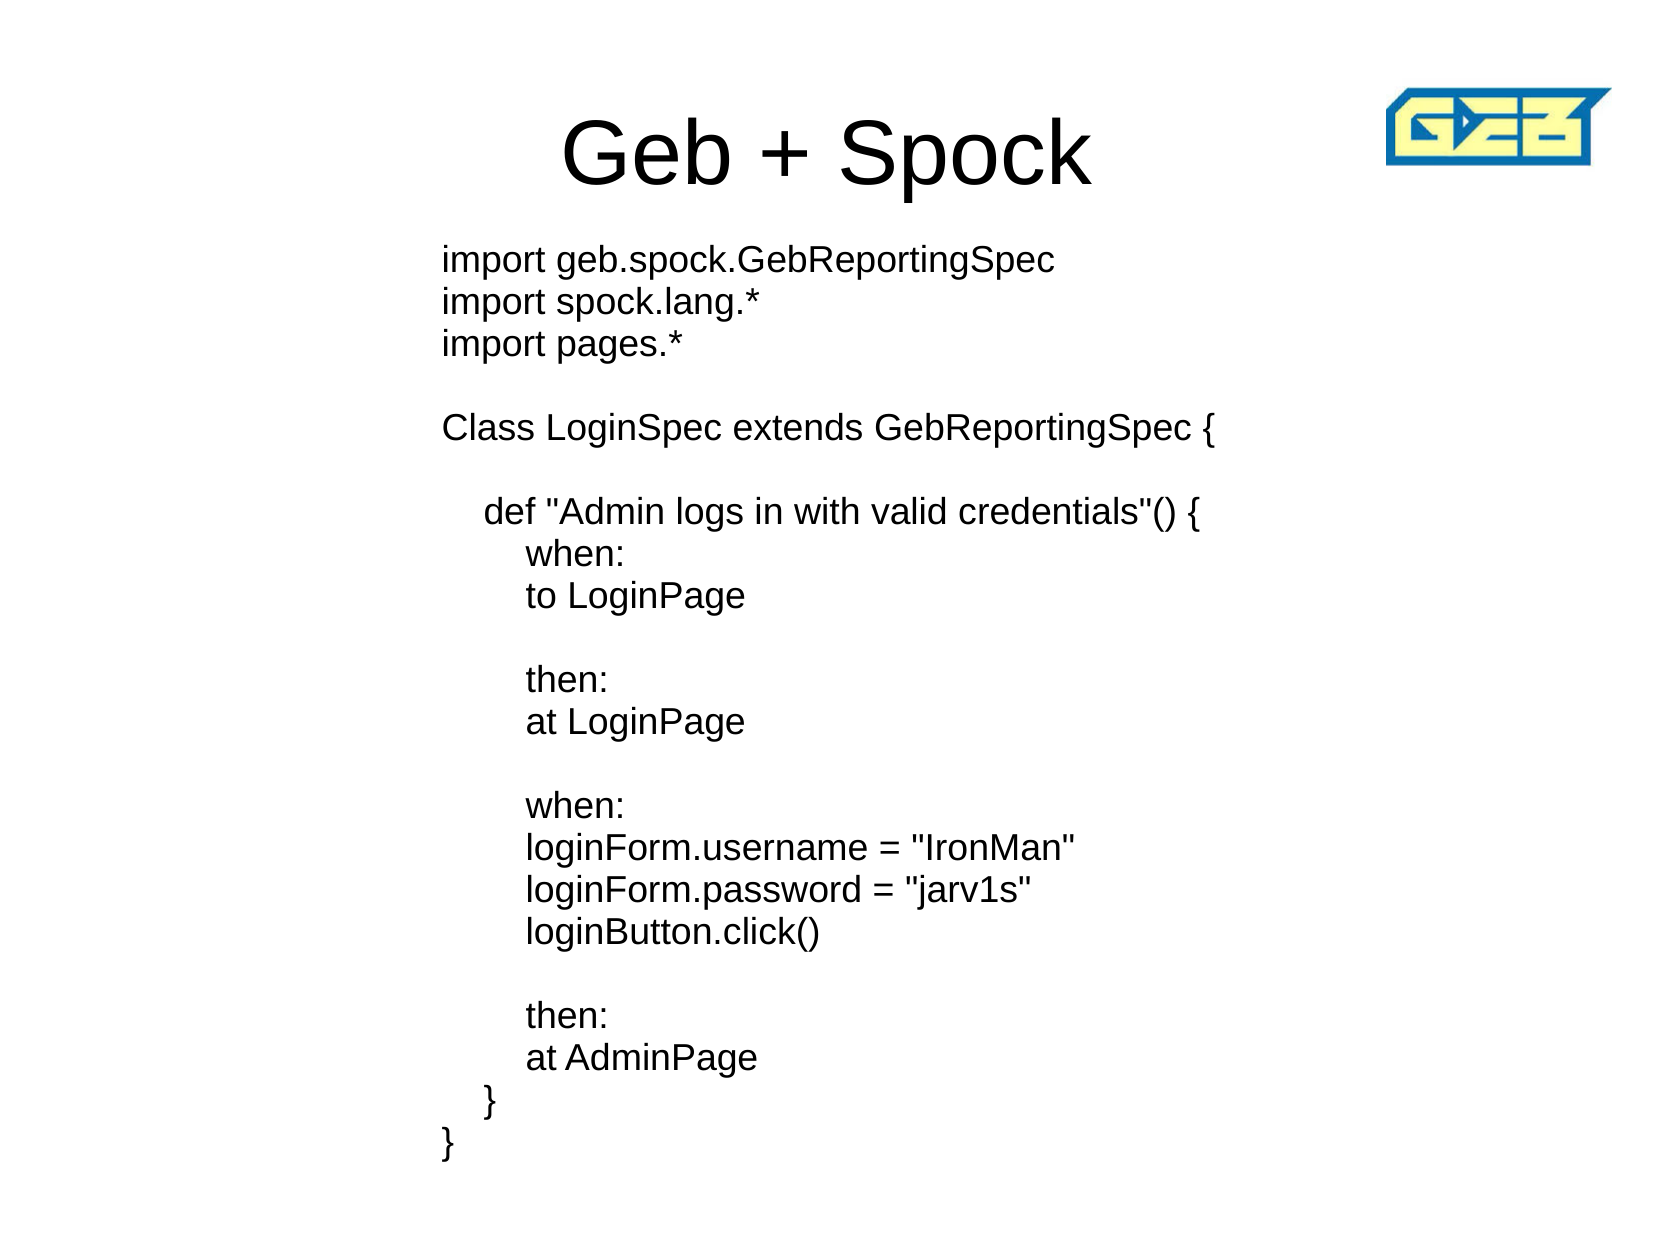

# Geb + Spock
import geb.spock.GebReportingSpec
import spock.lang.*
import pages.*
Class LoginSpec extends GebReportingSpec {
 def "Admin logs in with valid credentials"() {
 when:
 to LoginPage
 then:
 at LoginPage
 when:
 loginForm.username = "IronMan"
 loginForm.password = "jarv1s"
 loginButton.click()
 then:
 at AdminPage
 }
}